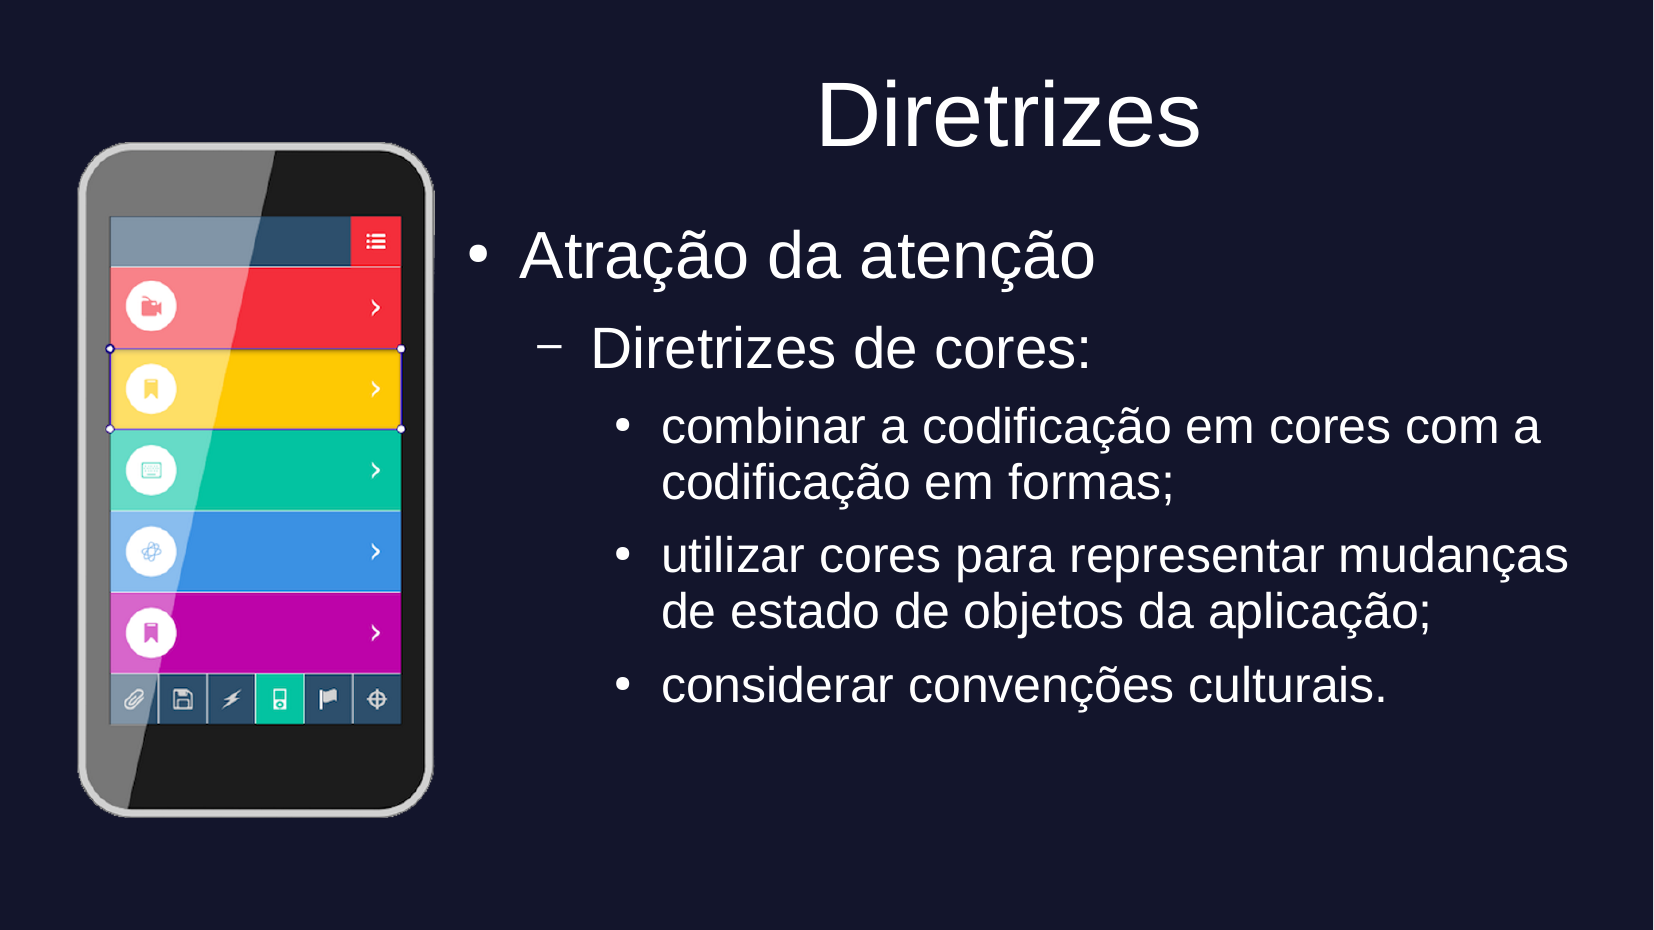

# Diretrizes
Atração da atenção
Diretrizes de cores:
combinar a codificação em cores com a codificação em formas;
utilizar cores para representar mudanças de estado de objetos da aplicação;
considerar convenções culturais.